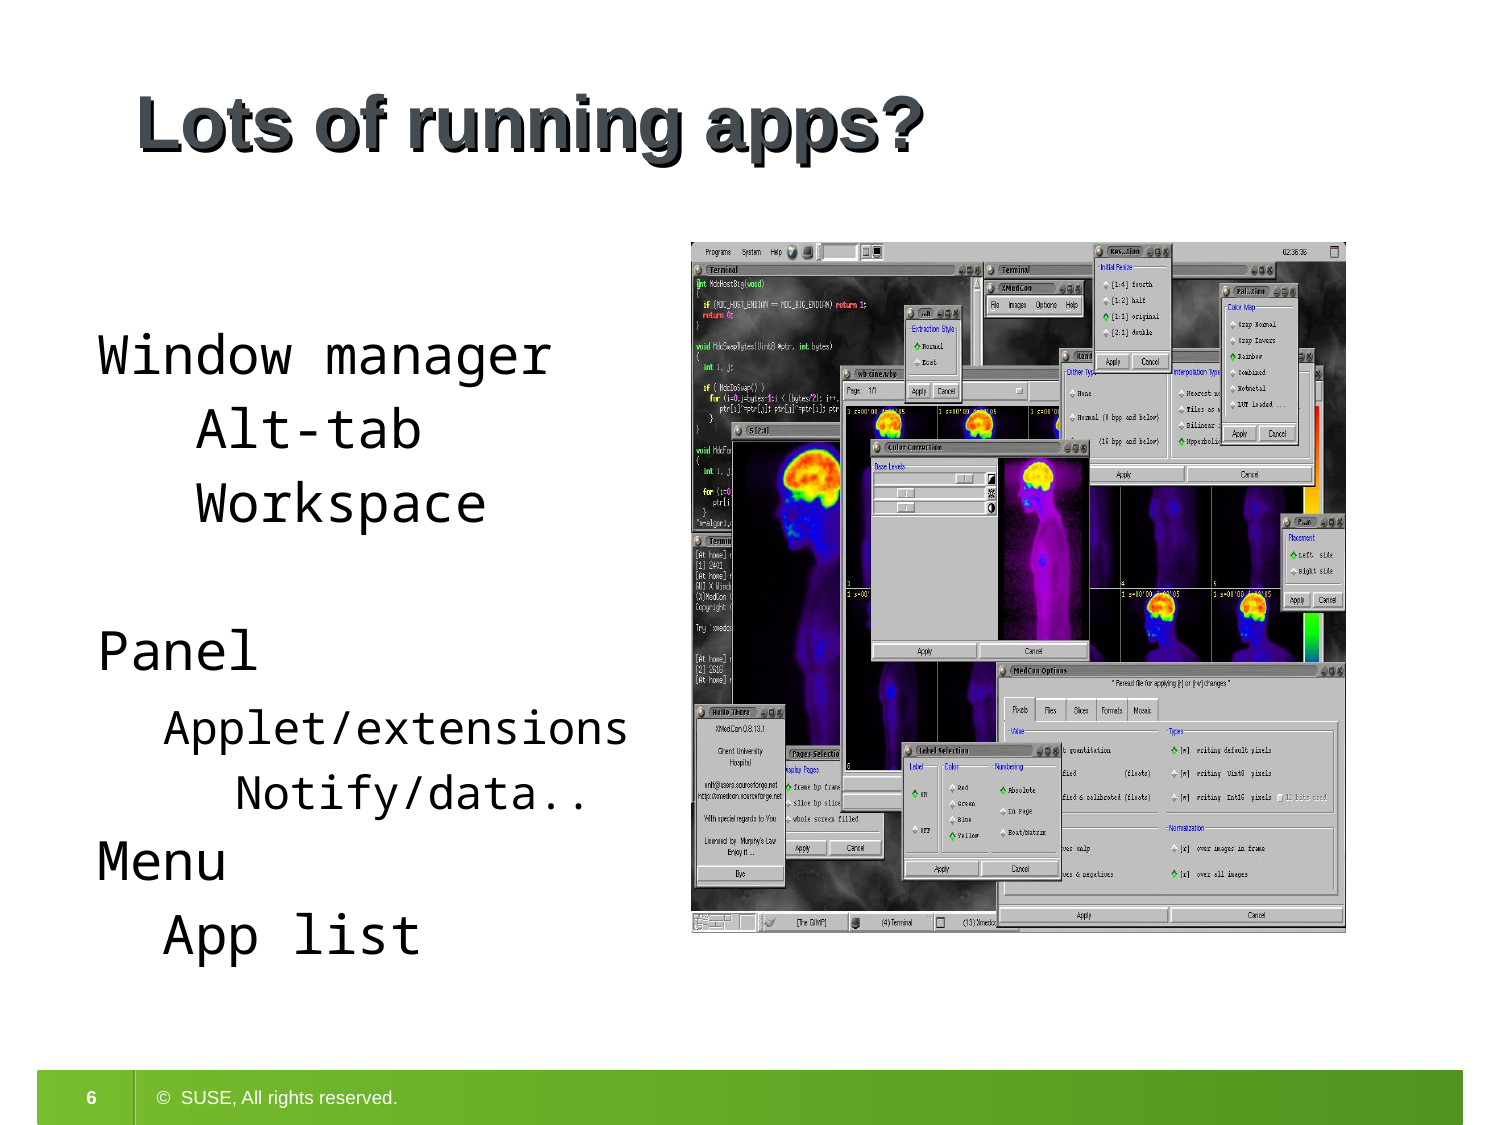

# Lots of running apps?
Window manager
 Alt-tab
 Workspace
Panel
 Applet/extensions
 Notify/data..
Menu
 App list